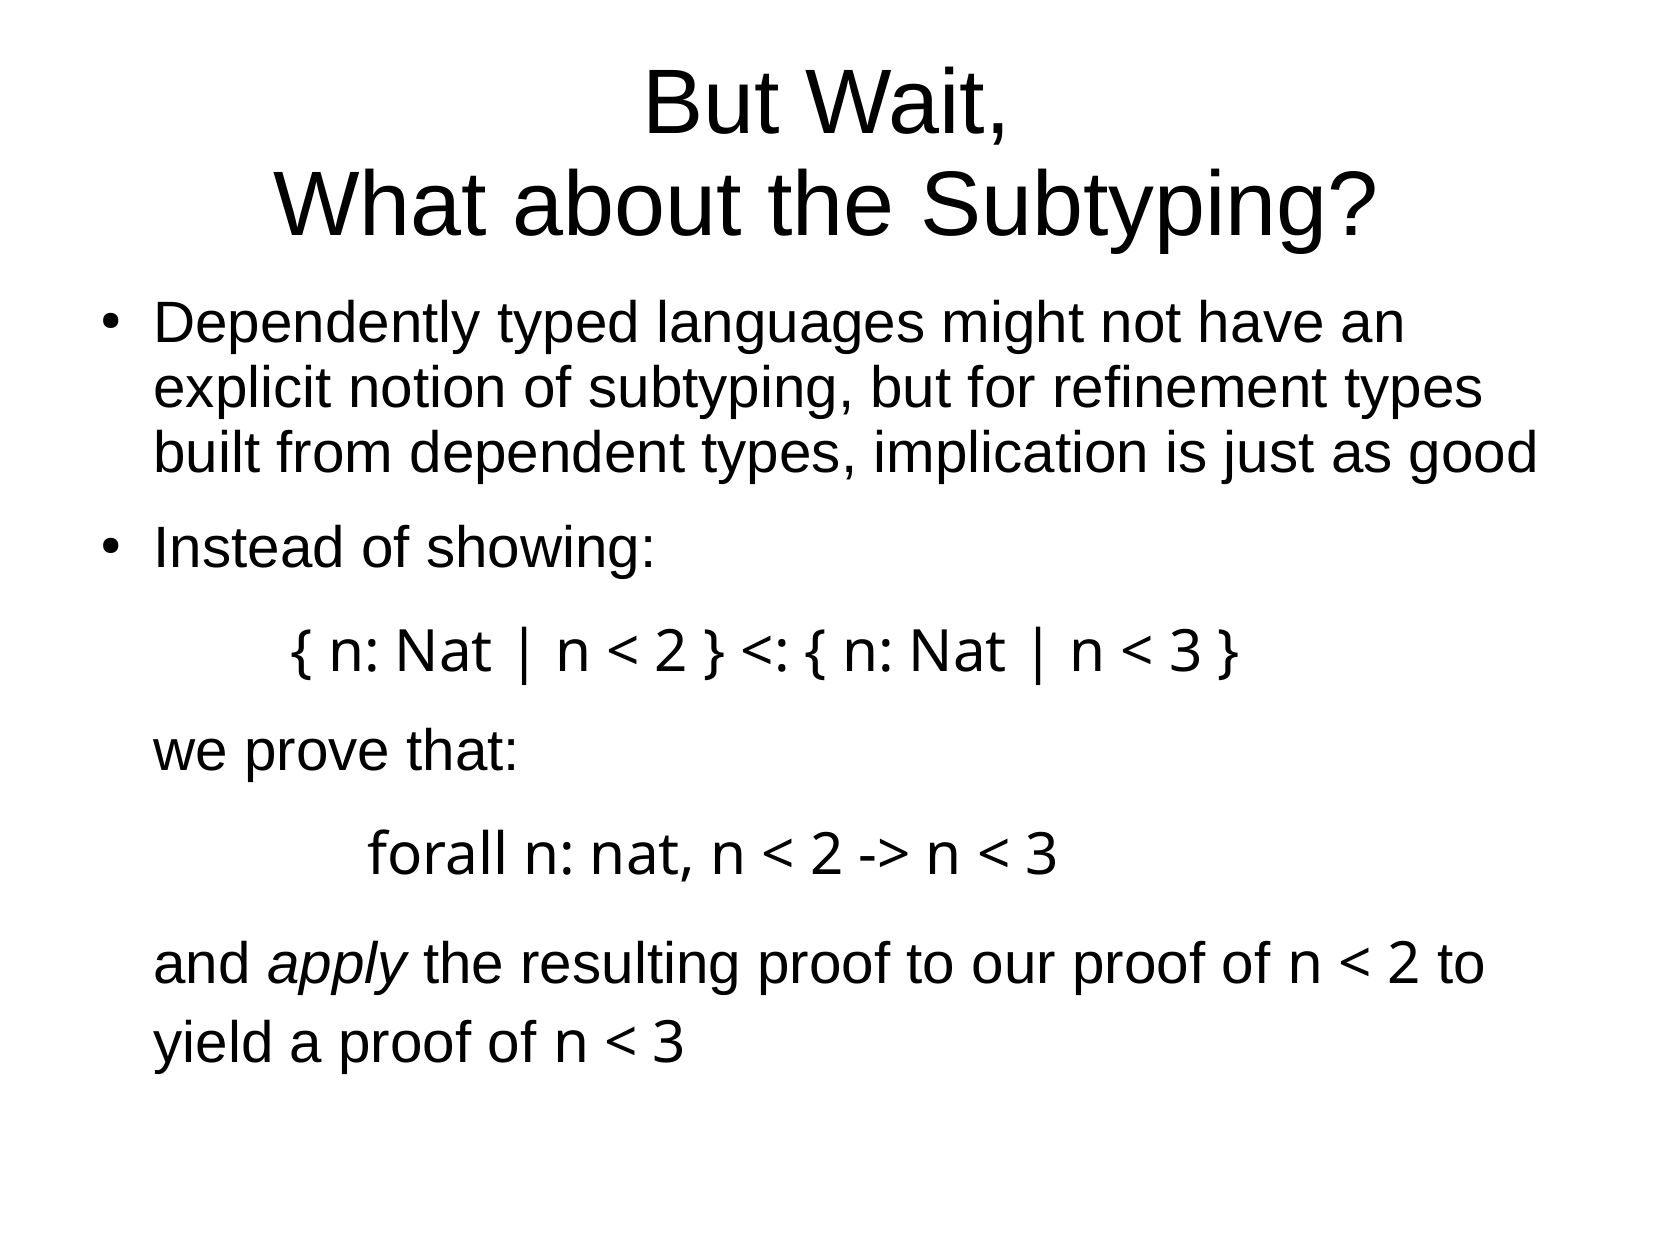

# But Wait, What about the Subtyping?
Dependently typed languages might not have an explicit notion of subtyping, but for refinement types built from dependent types, implication is just as good
Instead of showing:
 { n: Nat | n < 2 } <: { n: Nat | n < 3 }
we prove that:
 forall n: nat, n < 2 -> n < 3
and apply the resulting proof to our proof of n < 2 to yield a proof of n < 3